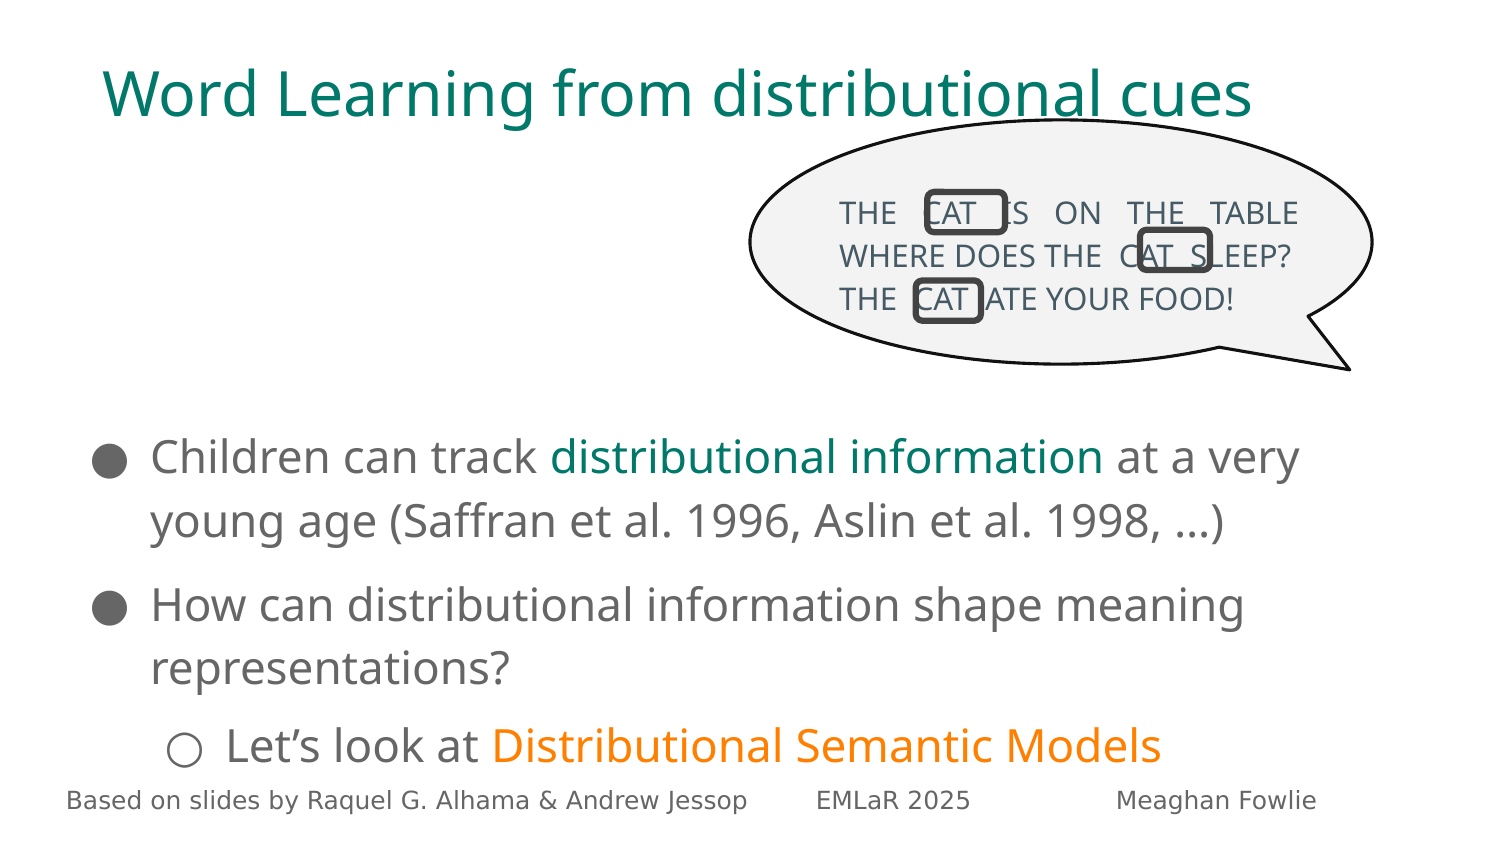

Word Learning from distributional cues
THE CAT IS ON THE TABLE
WHERE DOES THE CAT SLEEP?
THE CAT ATE YOUR FOOD!
# Children can track distributional information at a very young age (Saffran et al. 1996, Aslin et al. 1998, …)
How can distributional information shape meaning representations?
Let’s look at Distributional Semantic Models